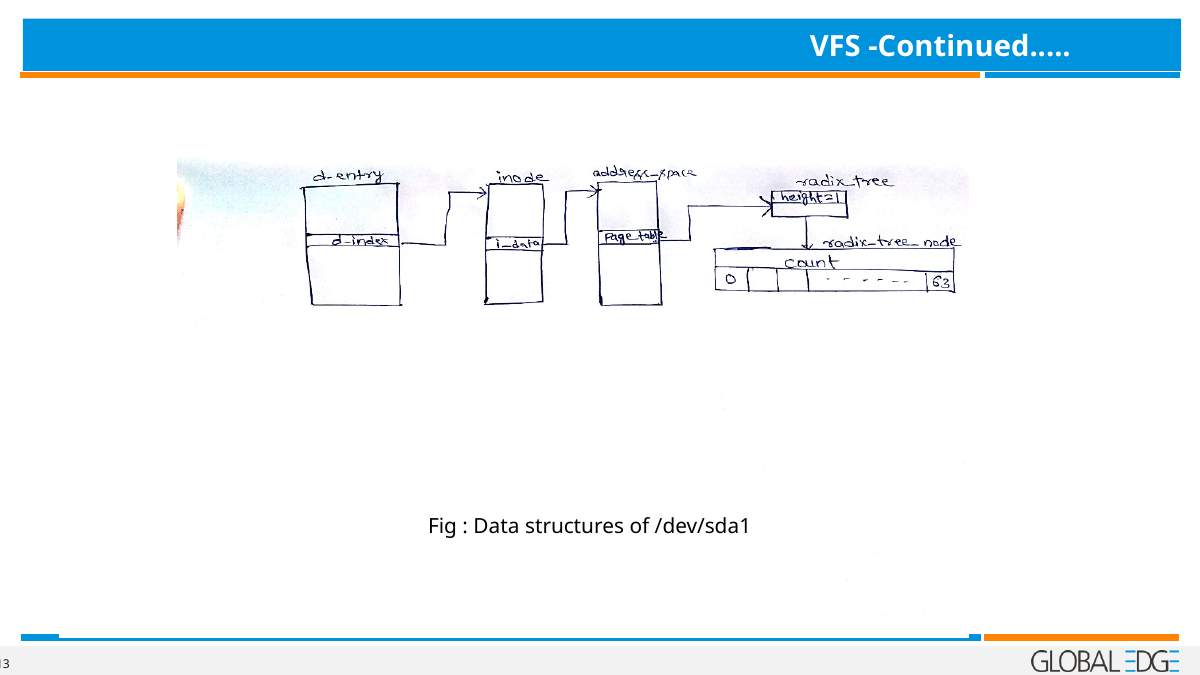

# VFS -Continued.....
Fig : Data structures of /dev/sda1